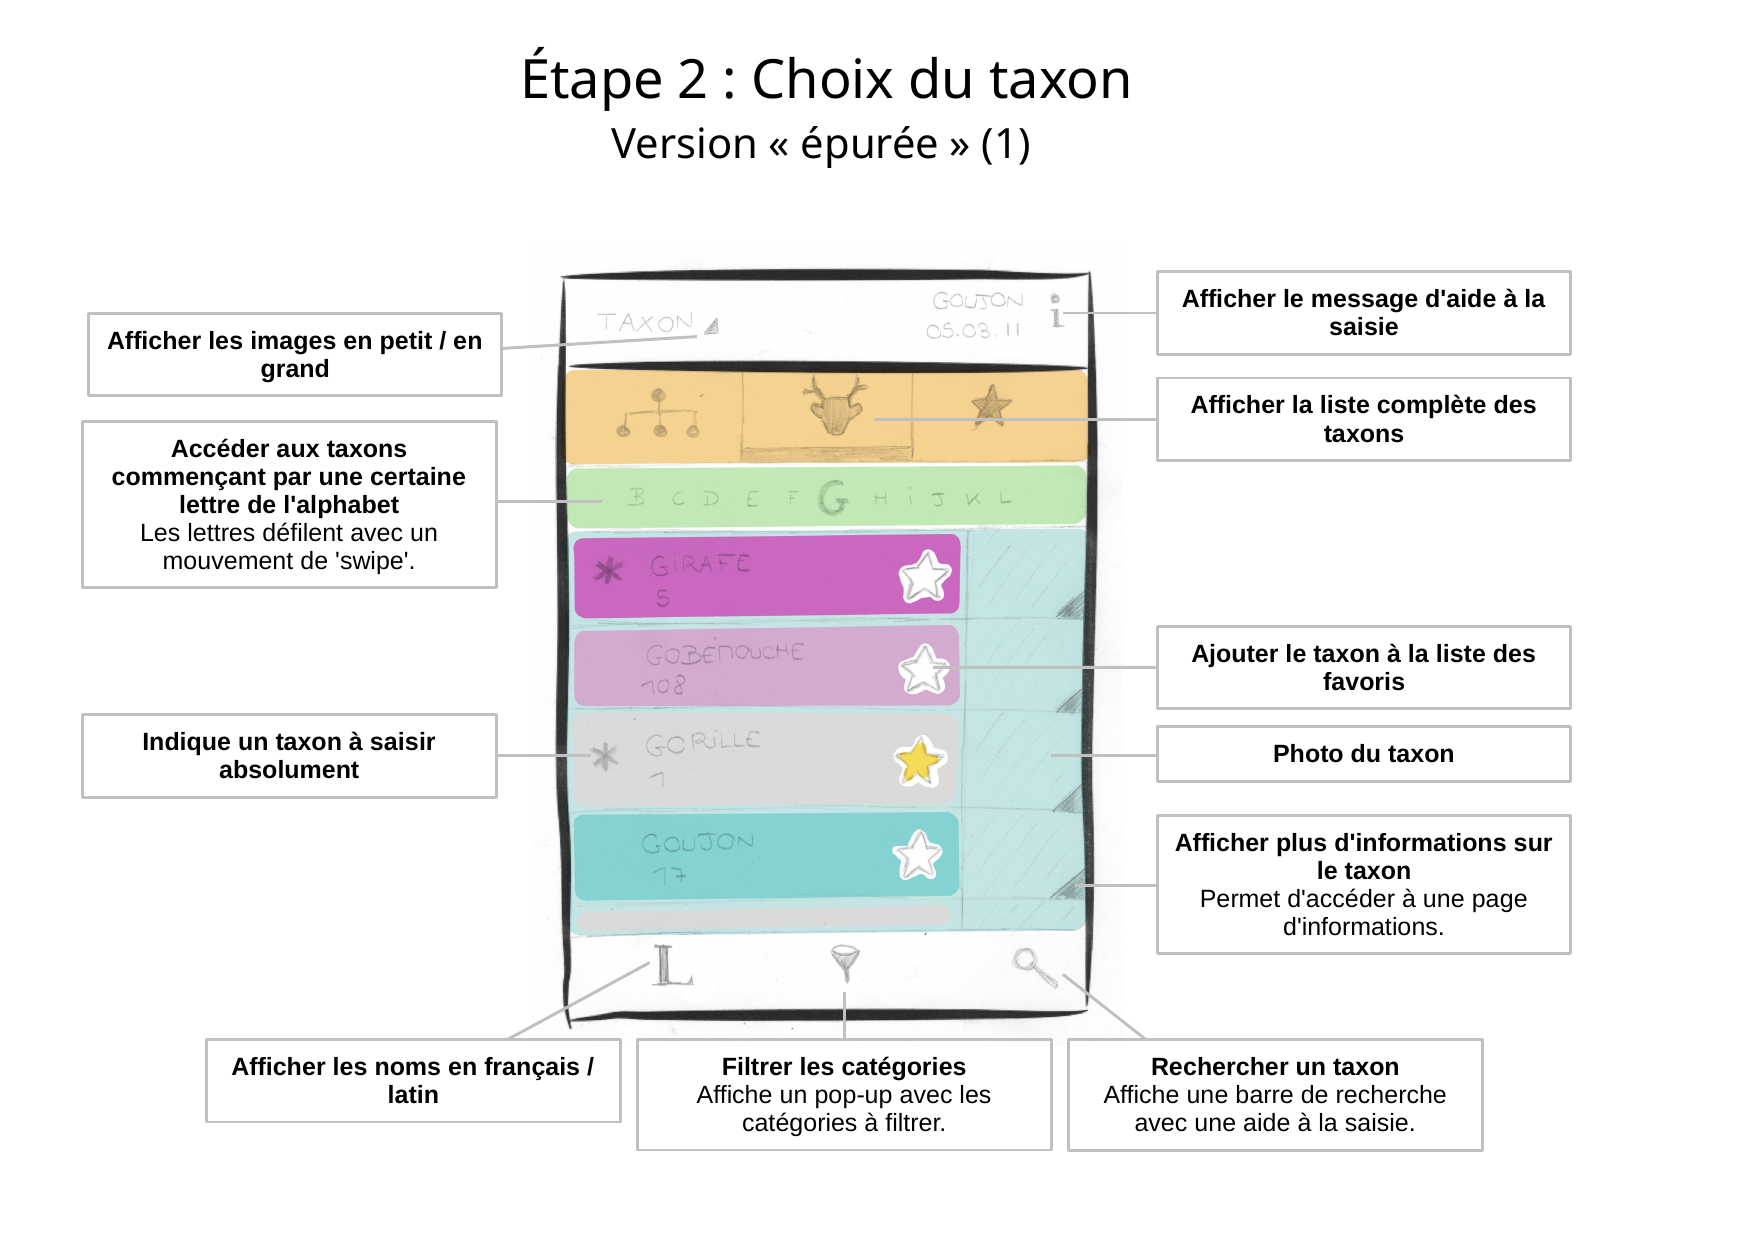

Étape 2 : Choix du taxon
Version « épurée » (1)
Afficher le message d'aide à la saisie
Afficher les images en petit / en grand
Afficher la liste complète des taxons
Accéder aux taxons commençant par une certaine lettre de l'alphabet
Les lettres défilent avec un mouvement de 'swipe'.
Ajouter le taxon à la liste des favoris
Indique un taxon à saisir absolument
Photo du taxon
Afficher plus d'informations sur le taxon
Permet d'accéder à une page d'informations.
Afficher les noms en français / latin
# Filtrer les catégories Affiche un pop-up avec les catégories à filtrer.
Rechercher un taxon
Affiche une barre de recherche avec une aide à la saisie.